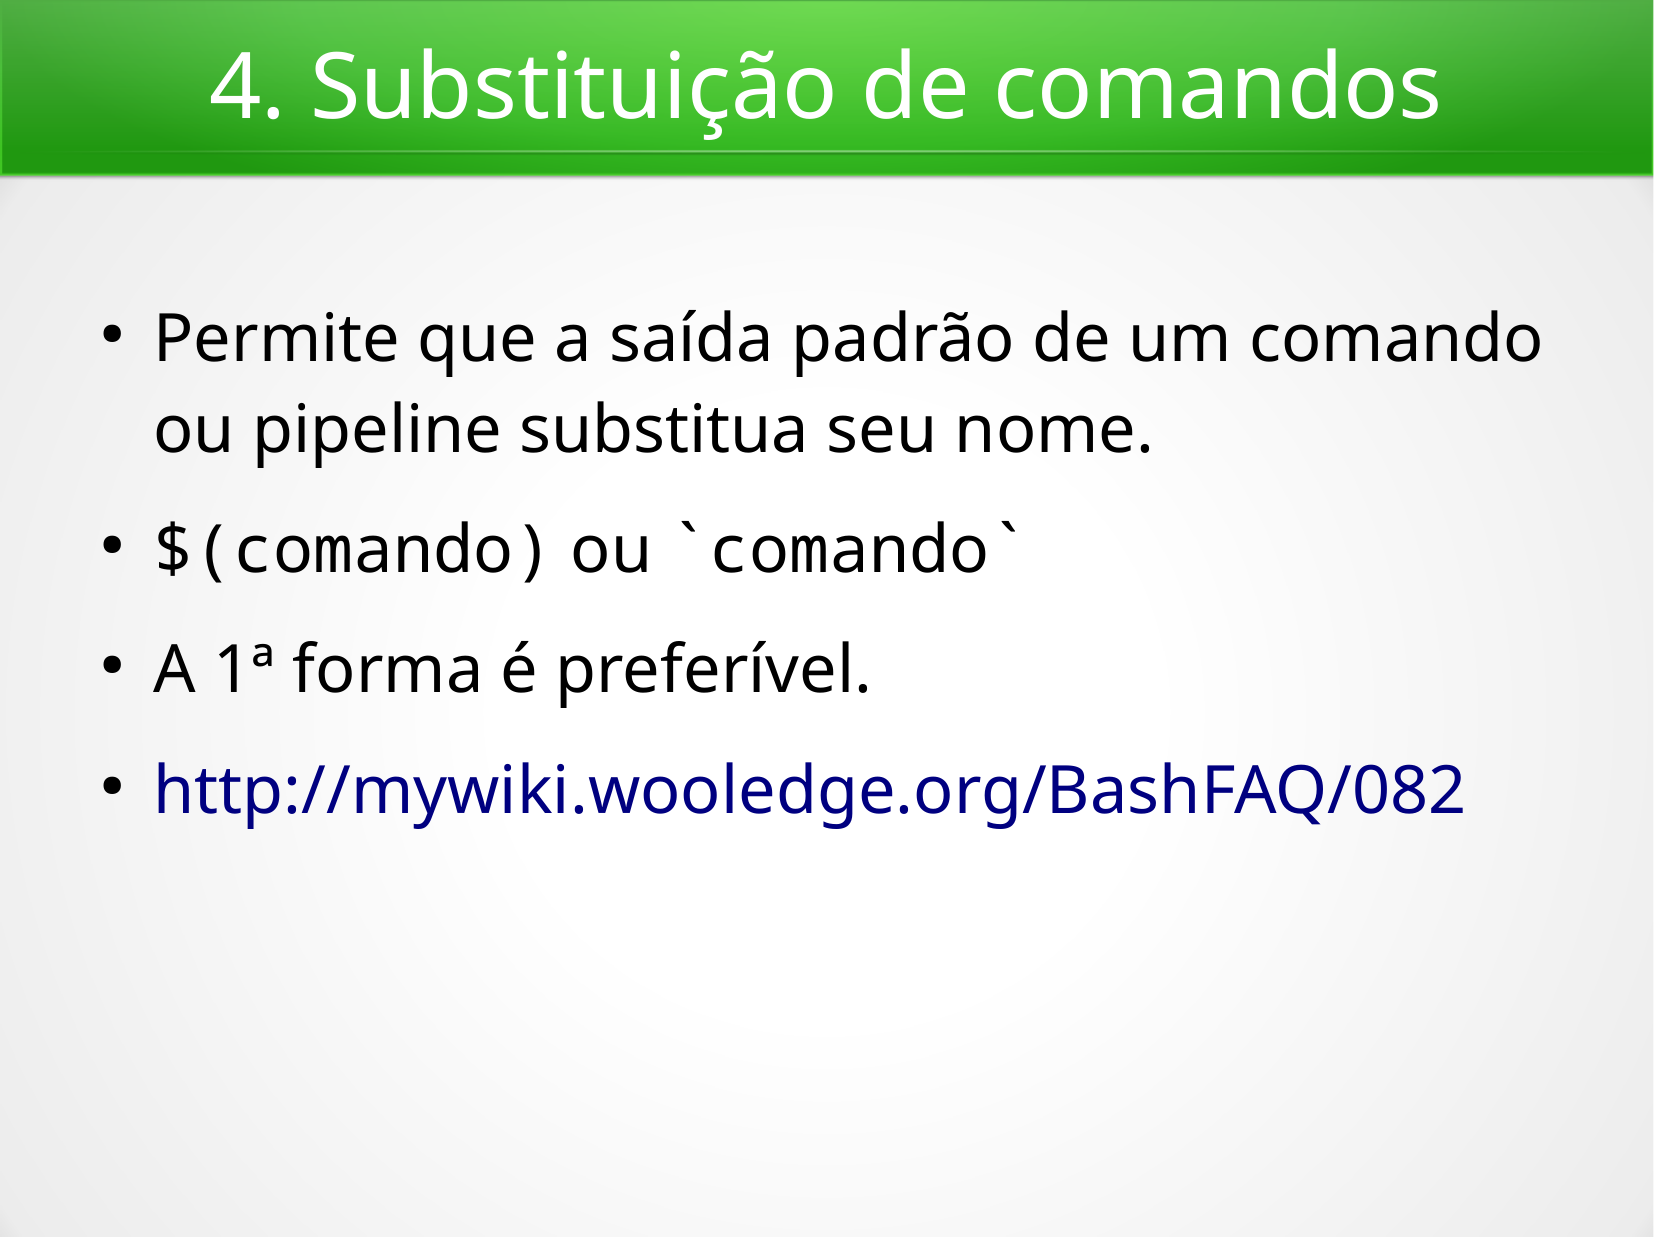

# 4. Substituição de comandos
Permite que a saída padrão de um comando ou pipeline substitua seu nome.
$(comando) ou `comando`
A 1ª forma é preferível.
http://mywiki.wooledge.org/BashFAQ/082